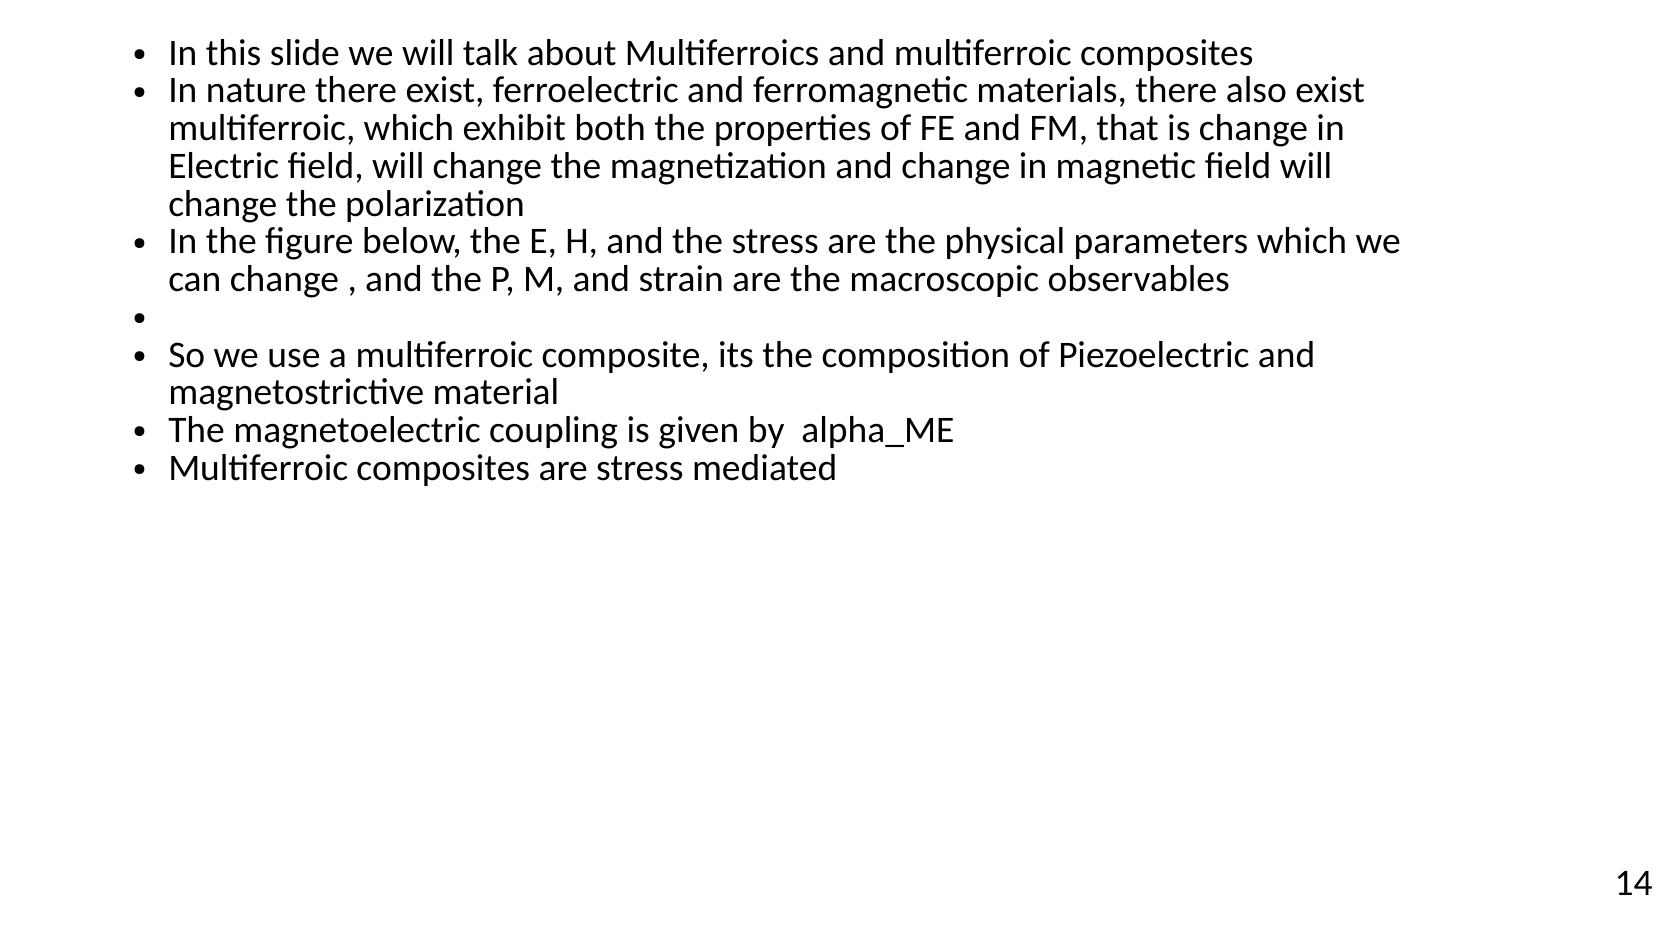

In this slide we will talk about Multiferroics and multiferroic composites
In nature there exist, ferroelectric and ferromagnetic materials, there also exist multiferroic, which exhibit both the properties of FE and FM, that is change in Electric field, will change the magnetization and change in magnetic field will change the polarization
In the figure below, the E, H, and the stress are the physical parameters which we can change , and the P, M, and strain are the macroscopic observables
So we use a multiferroic composite, its the composition of Piezoelectric and magnetostrictive material
The magnetoelectric coupling is given by alpha_ME
Multiferroic composites are stress mediated